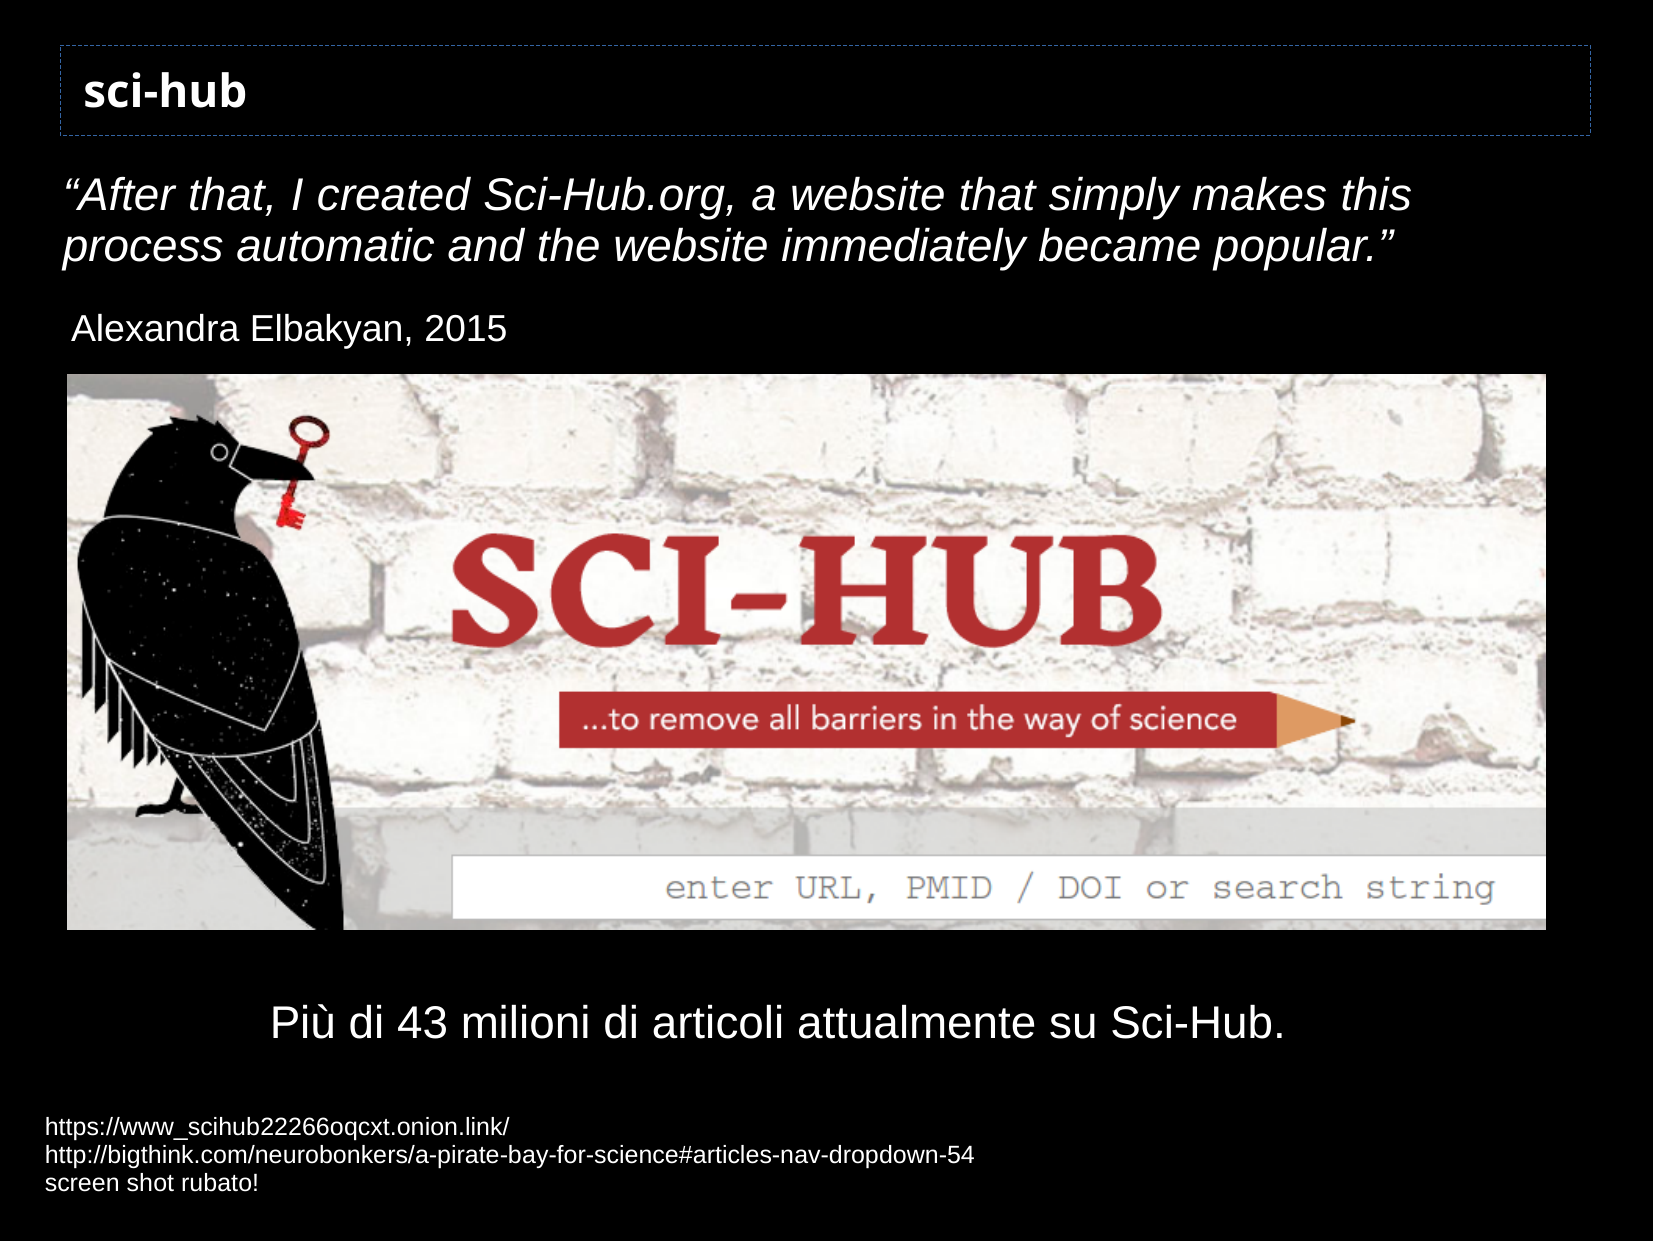

# sci-hub
“After that, I created Sci-Hub.org, a website that simply makes this process automatic and the website immediately became popular.”
Alexandra Elbakyan, 2015
Più di 43 milioni di articoli attualmente su Sci-Hub.
https://www_scihub22266oqcxt.onion.link/
http://bigthink.com/neurobonkers/a-pirate-bay-for-science#articles-nav-dropdown-54
screen shot rubato!